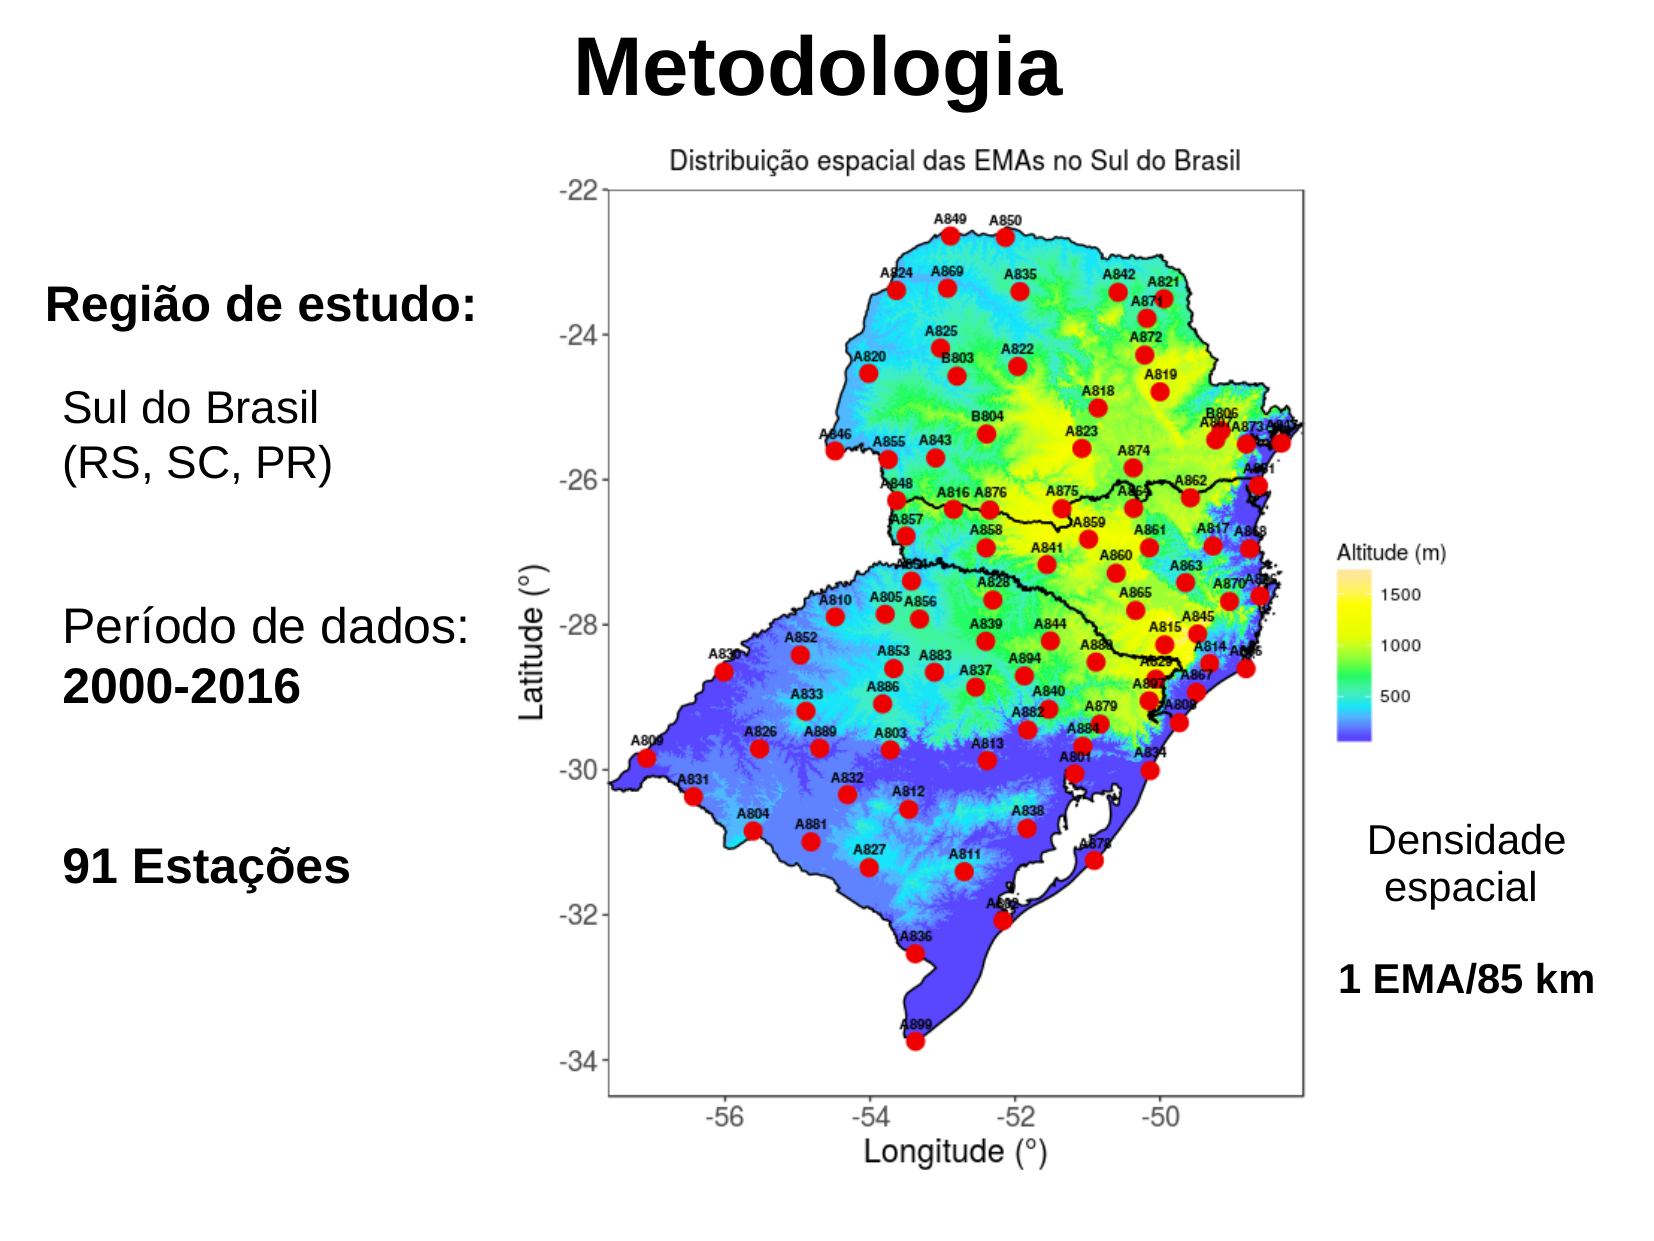

# Metodologia
Região de estudo:
Sul do Brasil
(RS, SC, PR)
Período de dados:
2000-2016
91 Estações
Densidade espacial
1 EMA/85 km